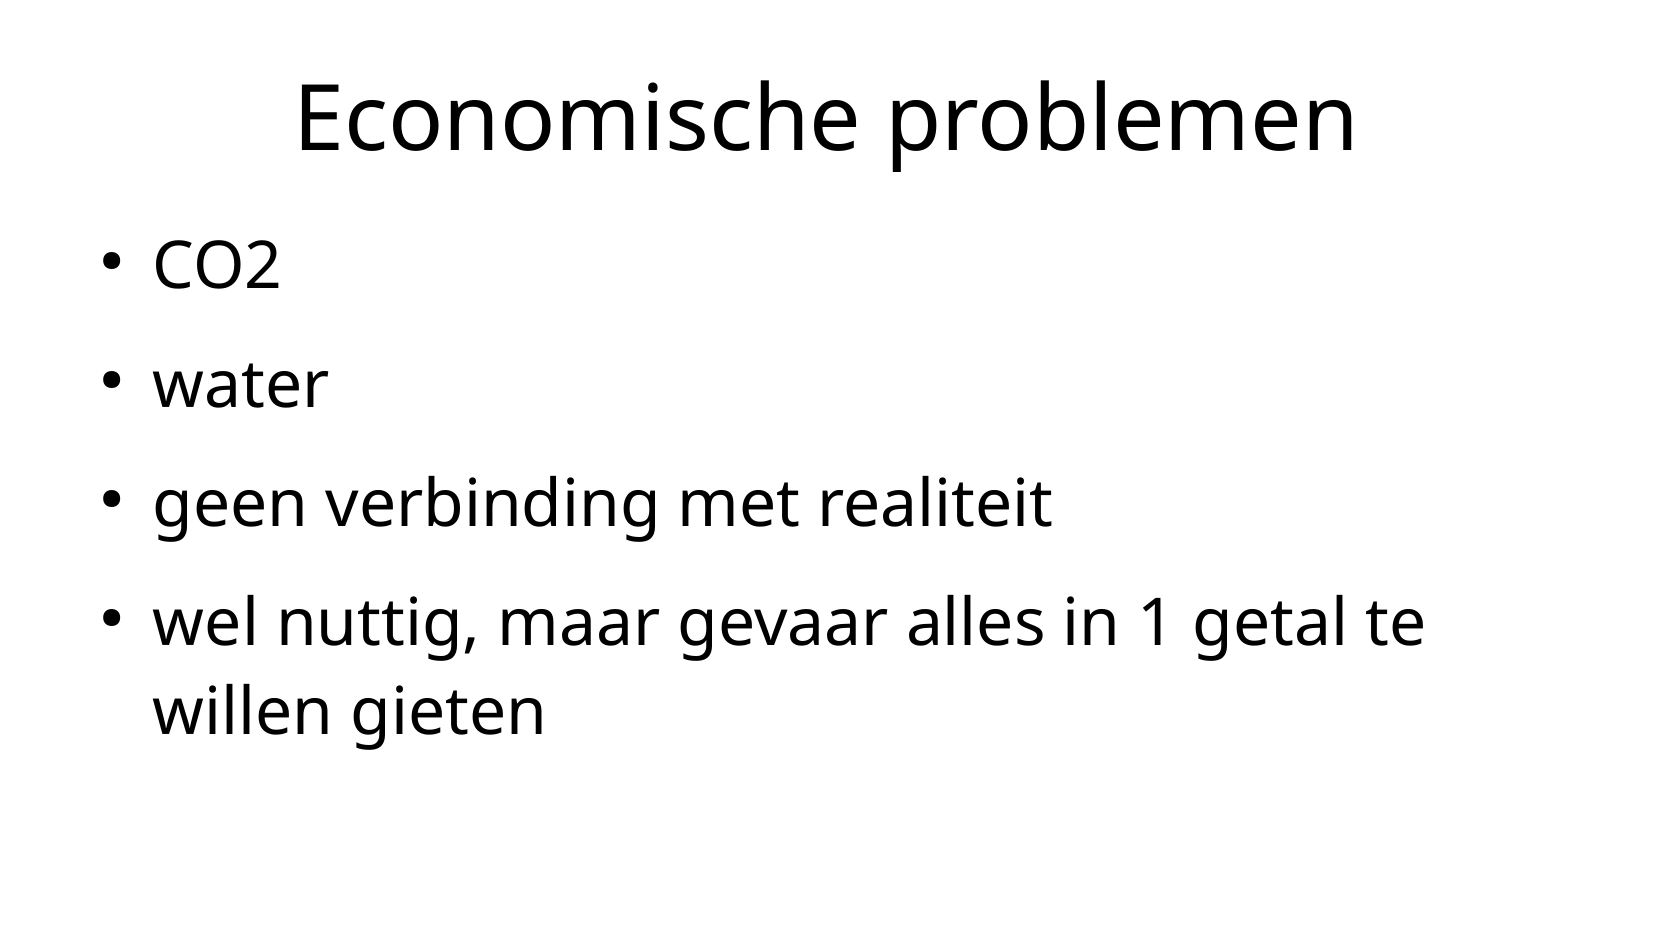

# Economische problemen
CO2
water
geen verbinding met realiteit
wel nuttig, maar gevaar alles in 1 getal te willen gieten